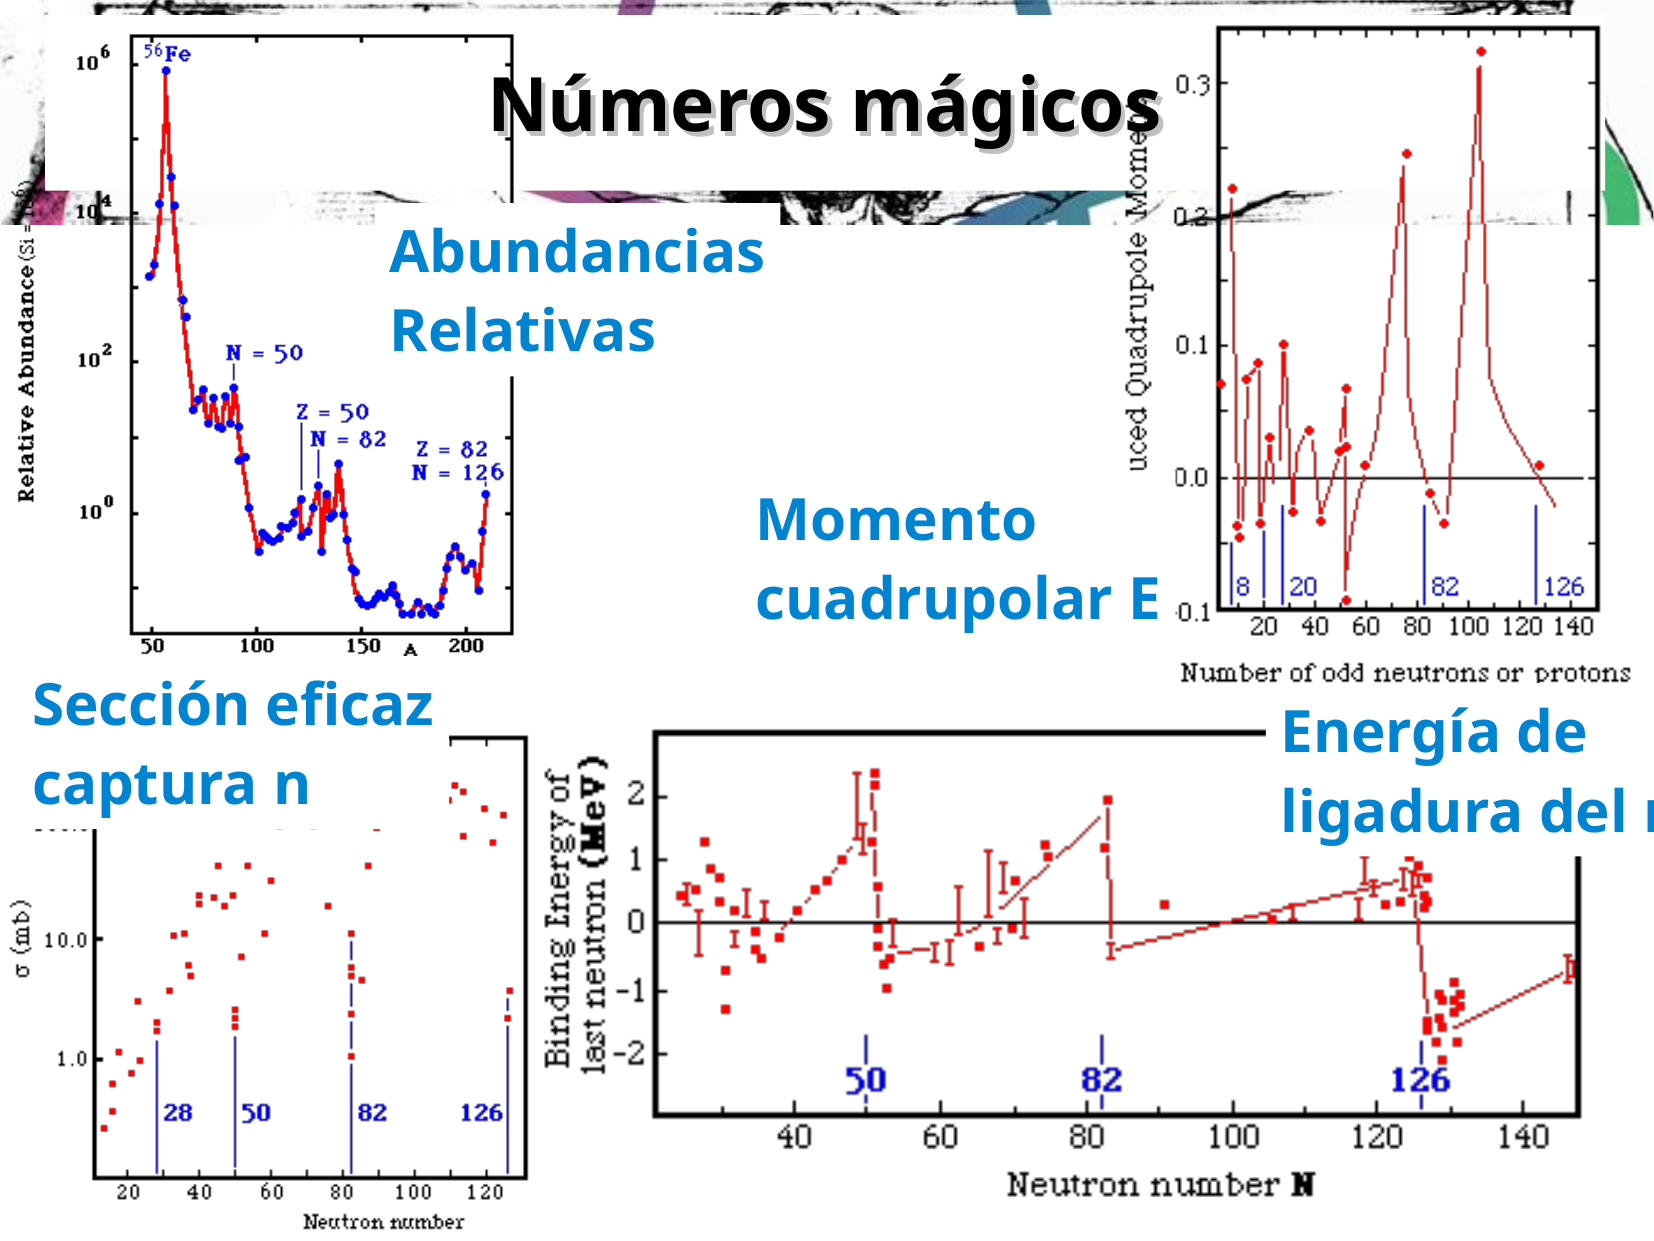

# Números mágicos
Abundancias
Relativas
Momento
cuadrupolar E
Sección eficaz
captura n
Energía de
ligadura del n
Oct, 2016
Asorey - Balseiro 2016 Física Médica - 02/04
25